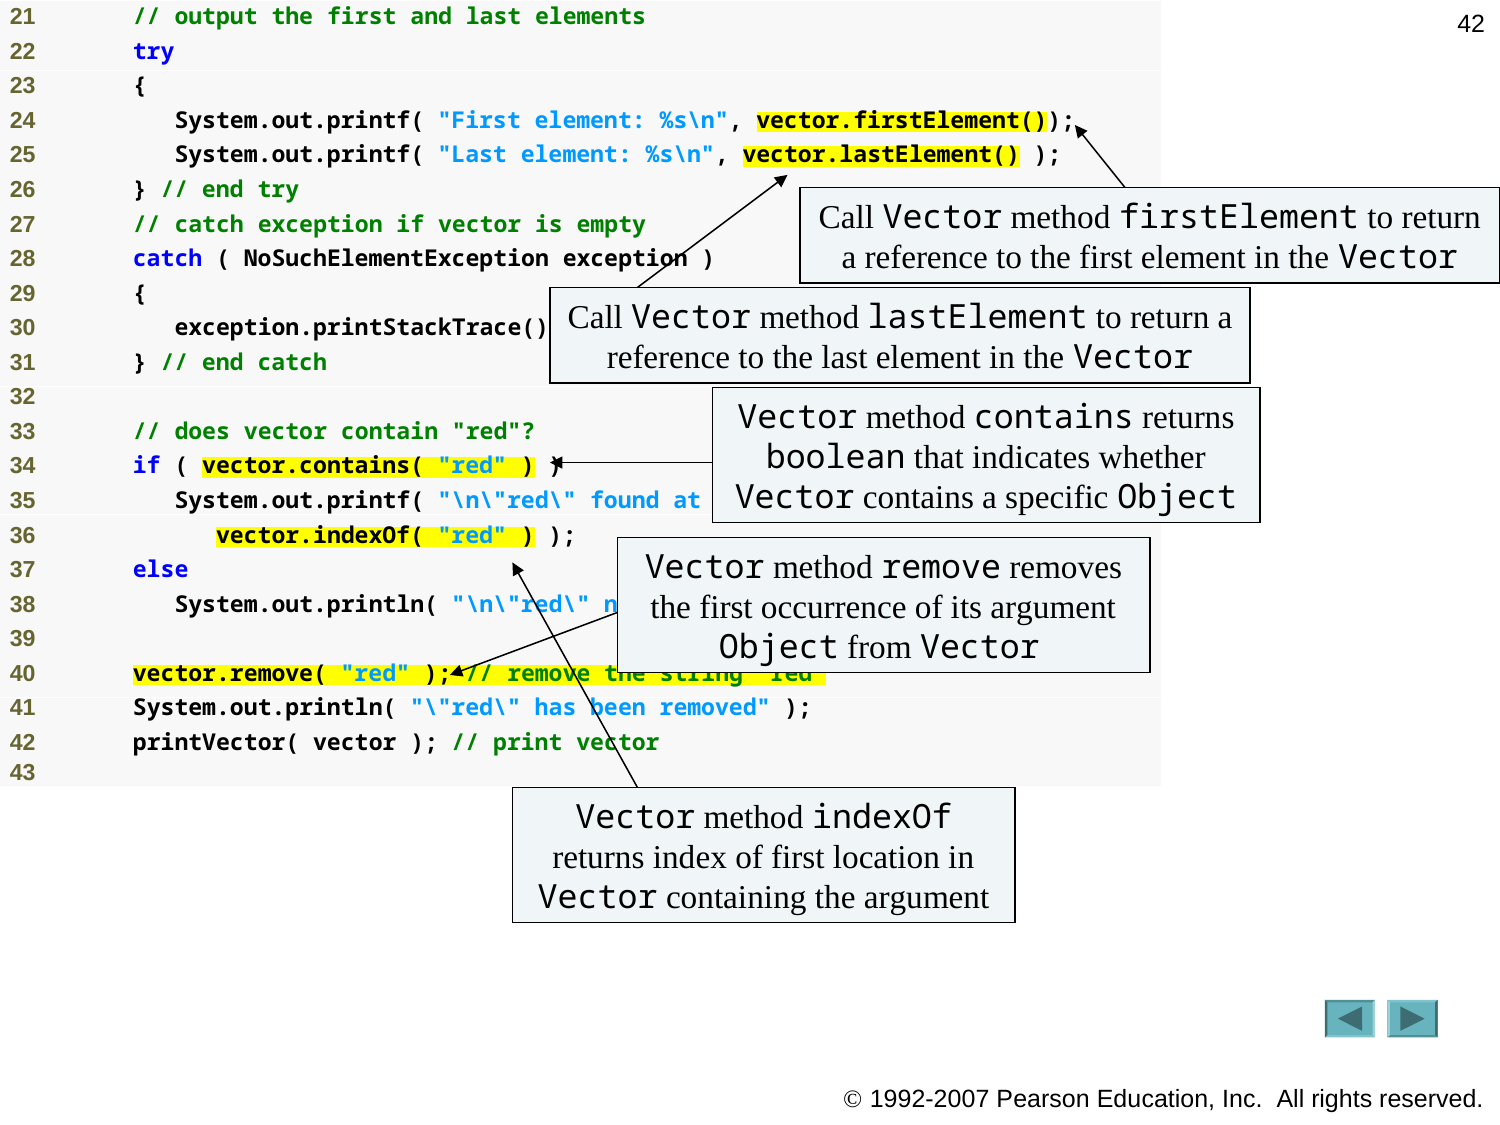

#
Call Vector method firstElement to return a reference to the first element in the Vector
Call Vector method lastElement to return a reference to the last element in the Vector
Vector method contains returns boolean that indicates whether Vector contains a specific Object
Vector method remove removes the first occurrence of its argument Object from Vector
Vector method indexOf returns index of first location in Vector containing the argument